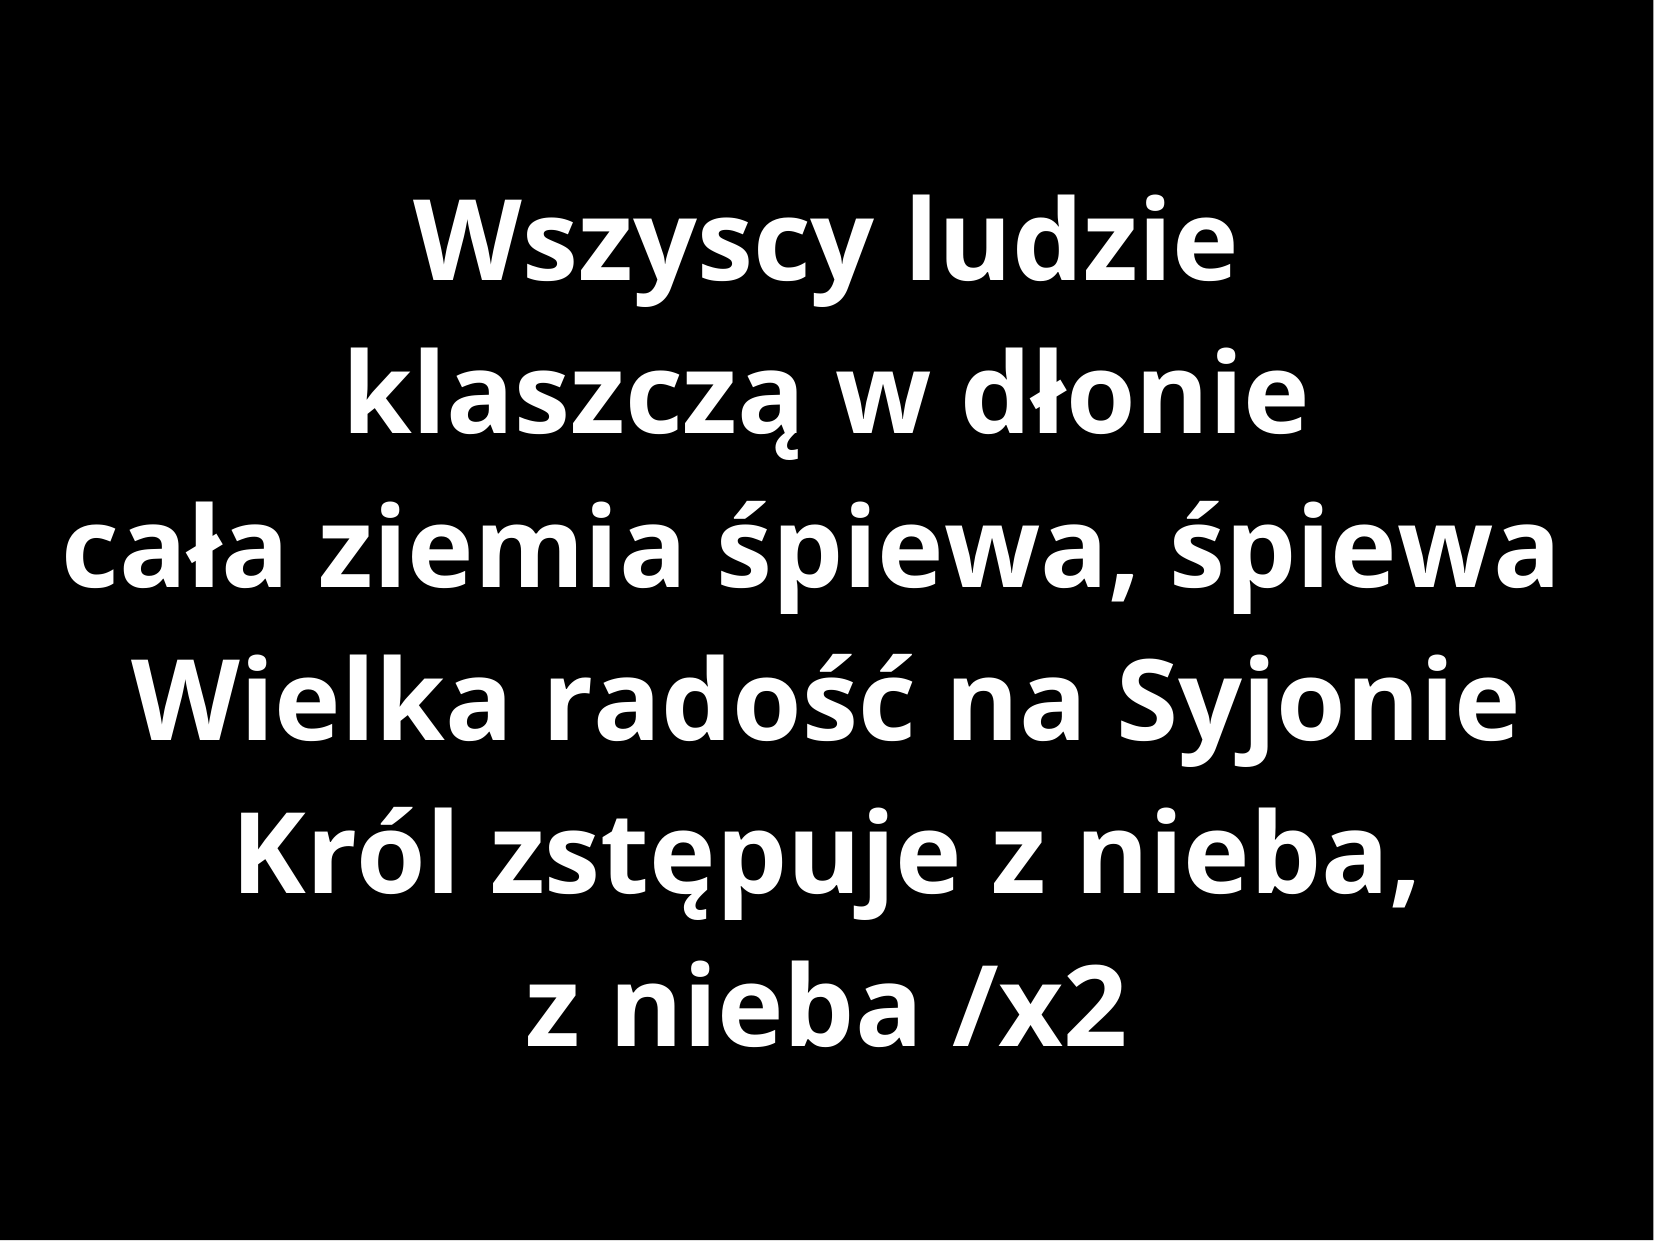

# Wszyscy ludzie klaszczą w dłonie cała ziemia śpiewa, śpiewa Wielka radość na Syjonie Król zstępuje z nieba, z nieba /x2